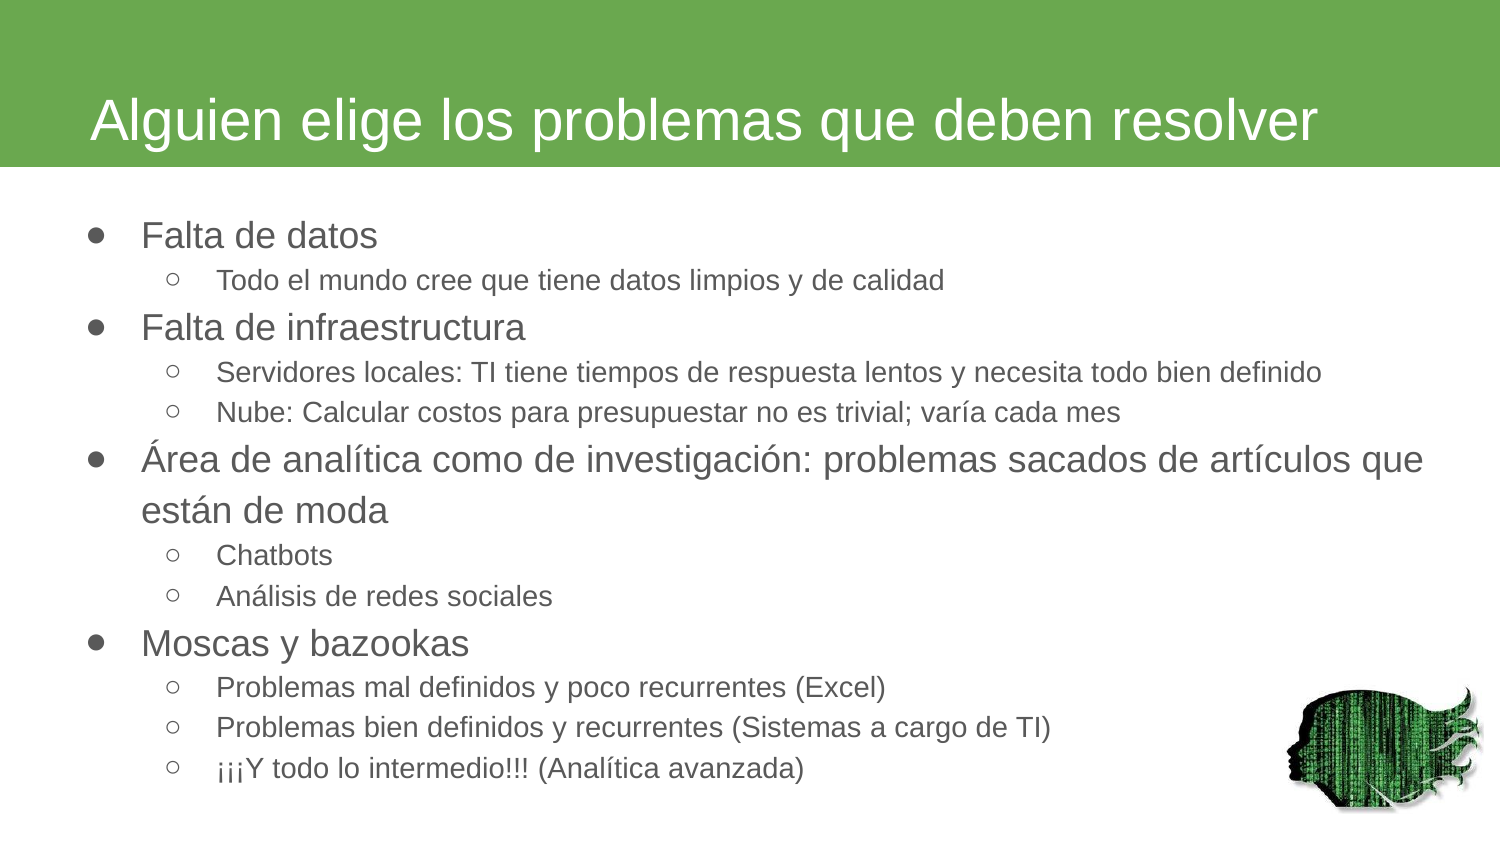

Alguien elige los problemas que deben resolver
# Falta de datos
Todo el mundo cree que tiene datos limpios y de calidad
Falta de infraestructura
Servidores locales: TI tiene tiempos de respuesta lentos y necesita todo bien definido
Nube: Calcular costos para presupuestar no es trivial; varía cada mes
Área de analítica como de investigación: problemas sacados de artículos que están de moda
Chatbots
Análisis de redes sociales
Moscas y bazookas
Problemas mal definidos y poco recurrentes (Excel)
Problemas bien definidos y recurrentes (Sistemas a cargo de TI)
¡¡¡Y todo lo intermedio!!! (Analítica avanzada)